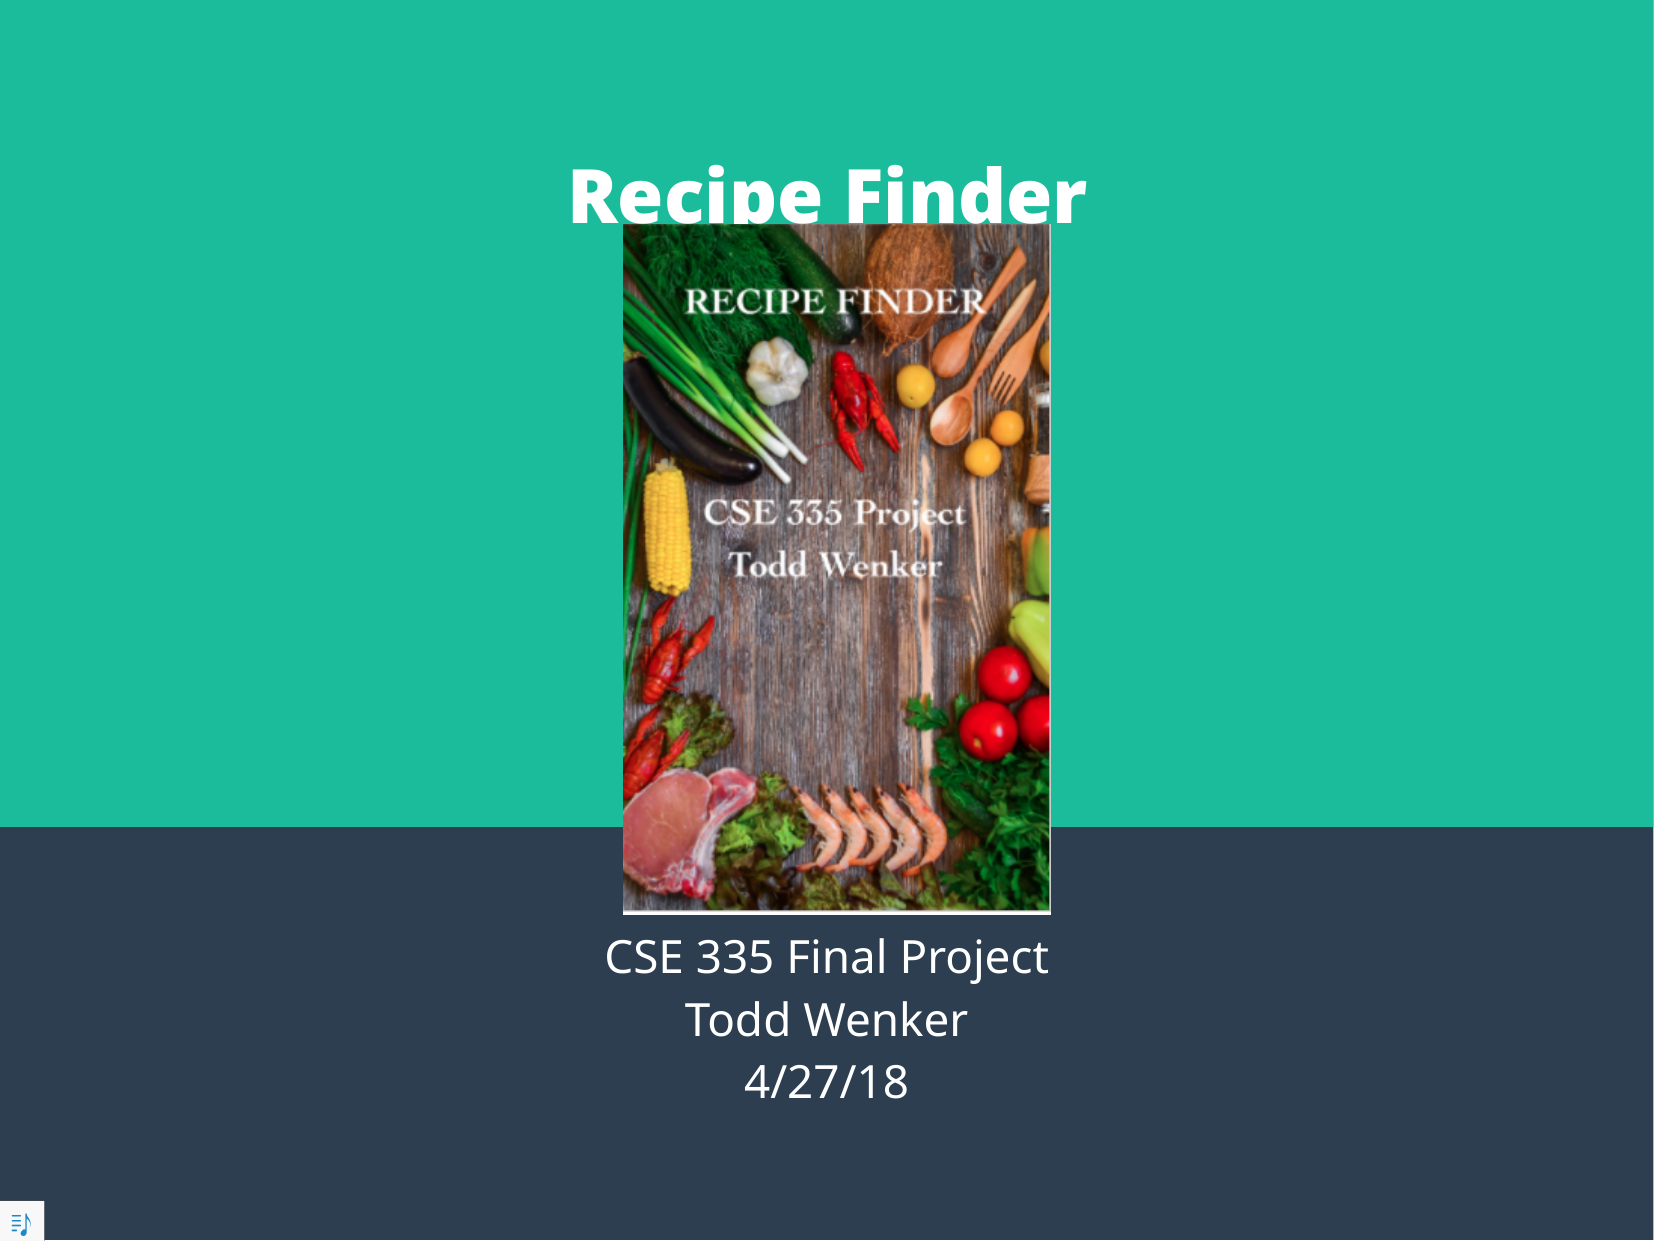

# Recipe Finder
CSE 335 Final Project
Todd Wenker
4/27/18